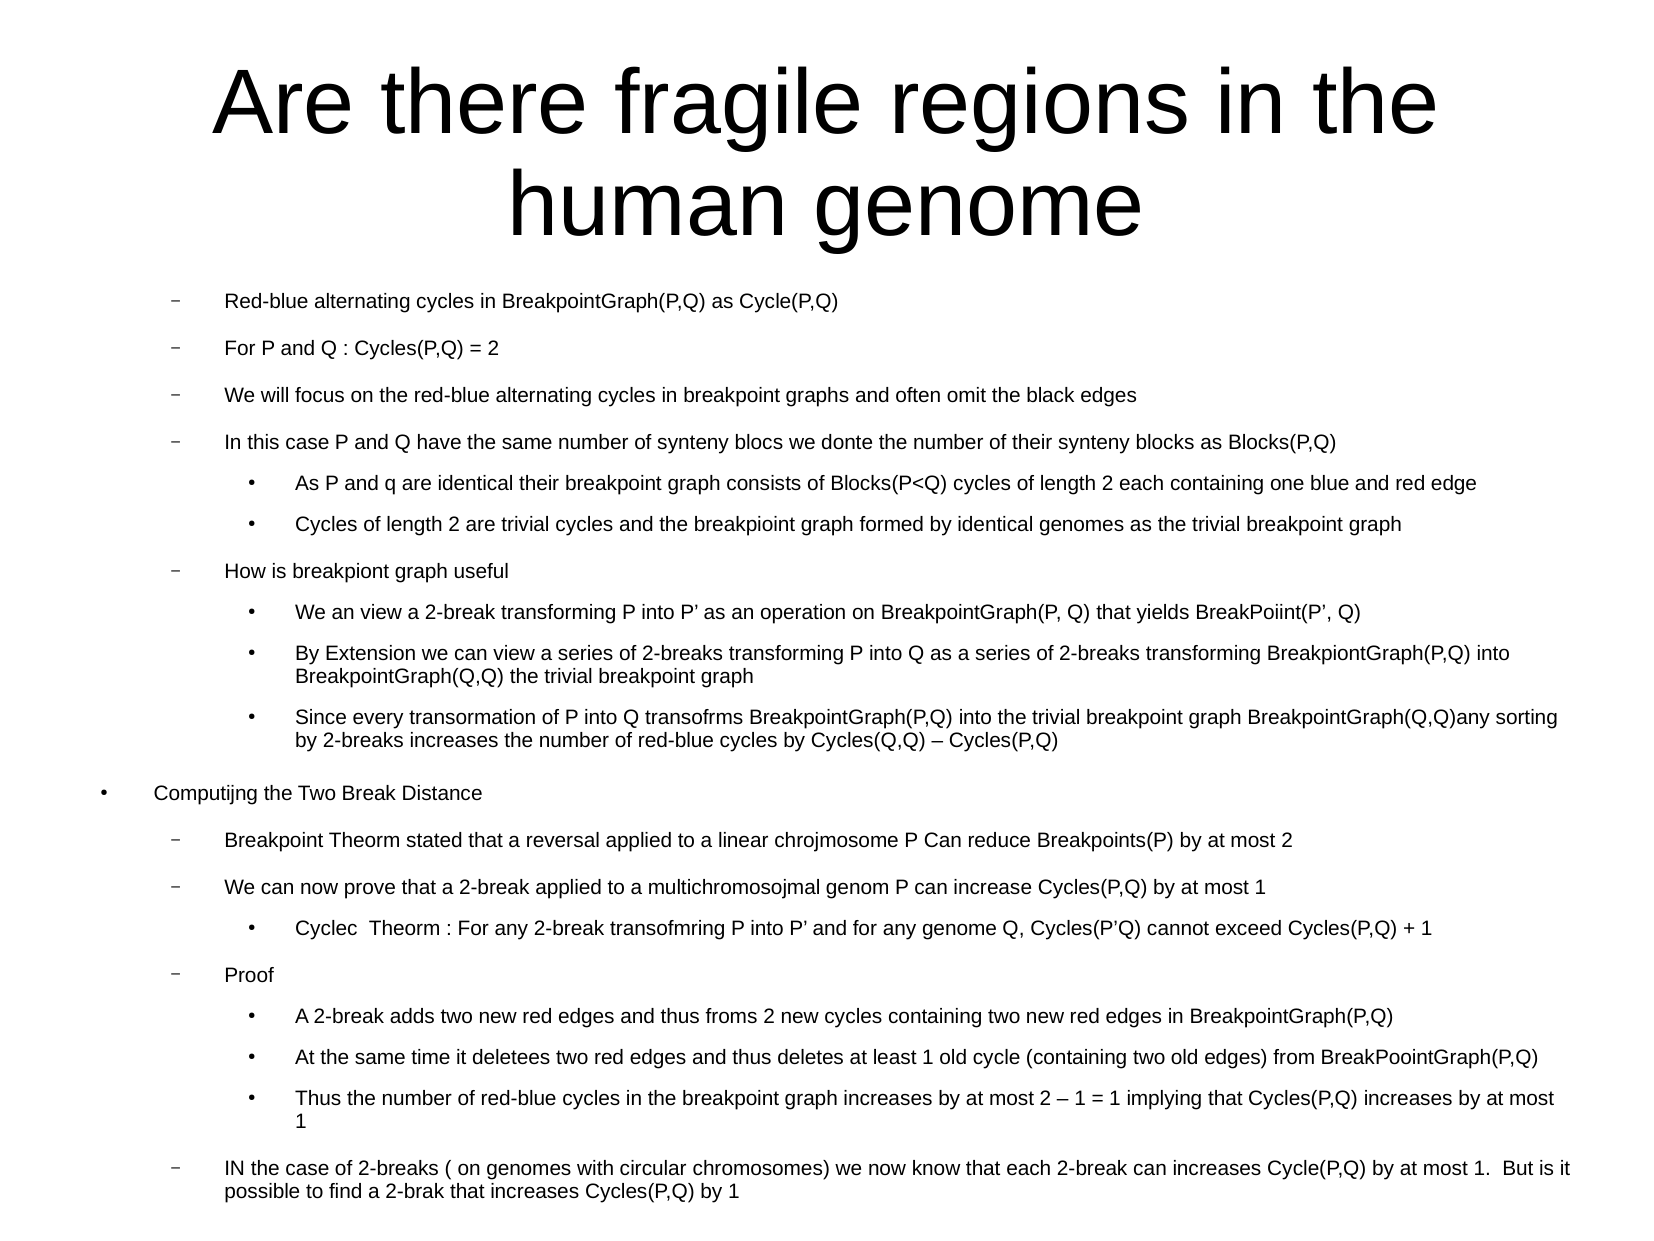

# Are there fragile regions in the human genome
Red-blue alternating cycles in BreakpointGraph(P,Q) as Cycle(P,Q)
For P and Q : Cycles(P,Q) = 2
We will focus on the red-blue alternating cycles in breakpoint graphs and often omit the black edges
In this case P and Q have the same number of synteny blocs we donte the number of their synteny blocks as Blocks(P,Q)
As P and q are identical their breakpoint graph consists of Blocks(P<Q) cycles of length 2 each containing one blue and red edge
Cycles of length 2 are trivial cycles and the breakpioint graph formed by identical genomes as the trivial breakpoint graph
How is breakpiont graph useful
We an view a 2-break transforming P into P’ as an operation on BreakpointGraph(P, Q) that yields BreakPoiint(P’, Q)
By Extension we can view a series of 2-breaks transforming P into Q as a series of 2-breaks transforming BreakpiontGraph(P,Q) into BreakpointGraph(Q,Q) the trivial breakpoint graph
Since every transormation of P into Q transofrms BreakpointGraph(P,Q) into the trivial breakpoint graph BreakpointGraph(Q,Q)any sorting by 2-breaks increases the number of red-blue cycles by Cycles(Q,Q) – Cycles(P,Q)
Computijng the Two Break Distance
Breakpoint Theorm stated that a reversal applied to a linear chrojmosome P Can reduce Breakpoints(P) by at most 2
We can now prove that a 2-break applied to a multichromosojmal genom P can increase Cycles(P,Q) by at most 1
Cyclec Theorm : For any 2-break transofmring P into P’ and for any genome Q, Cycles(P’Q) cannot exceed Cycles(P,Q) + 1
Proof
A 2-break adds two new red edges and thus froms 2 new cycles containing two new red edges in BreakpointGraph(P,Q)
At the same time it deletees two red edges and thus deletes at least 1 old cycle (containing two old edges) from BreakPoointGraph(P,Q)
Thus the number of red-blue cycles in the breakpoint graph increases by at most 2 – 1 = 1 implying that Cycles(P,Q) increases by at most 1
IN the case of 2-breaks ( on genomes with circular chromosomes) we now know that each 2-break can increases Cycle(P,Q) by at most 1. But is it possible to find a 2-brak that increases Cycles(P,Q) by 1